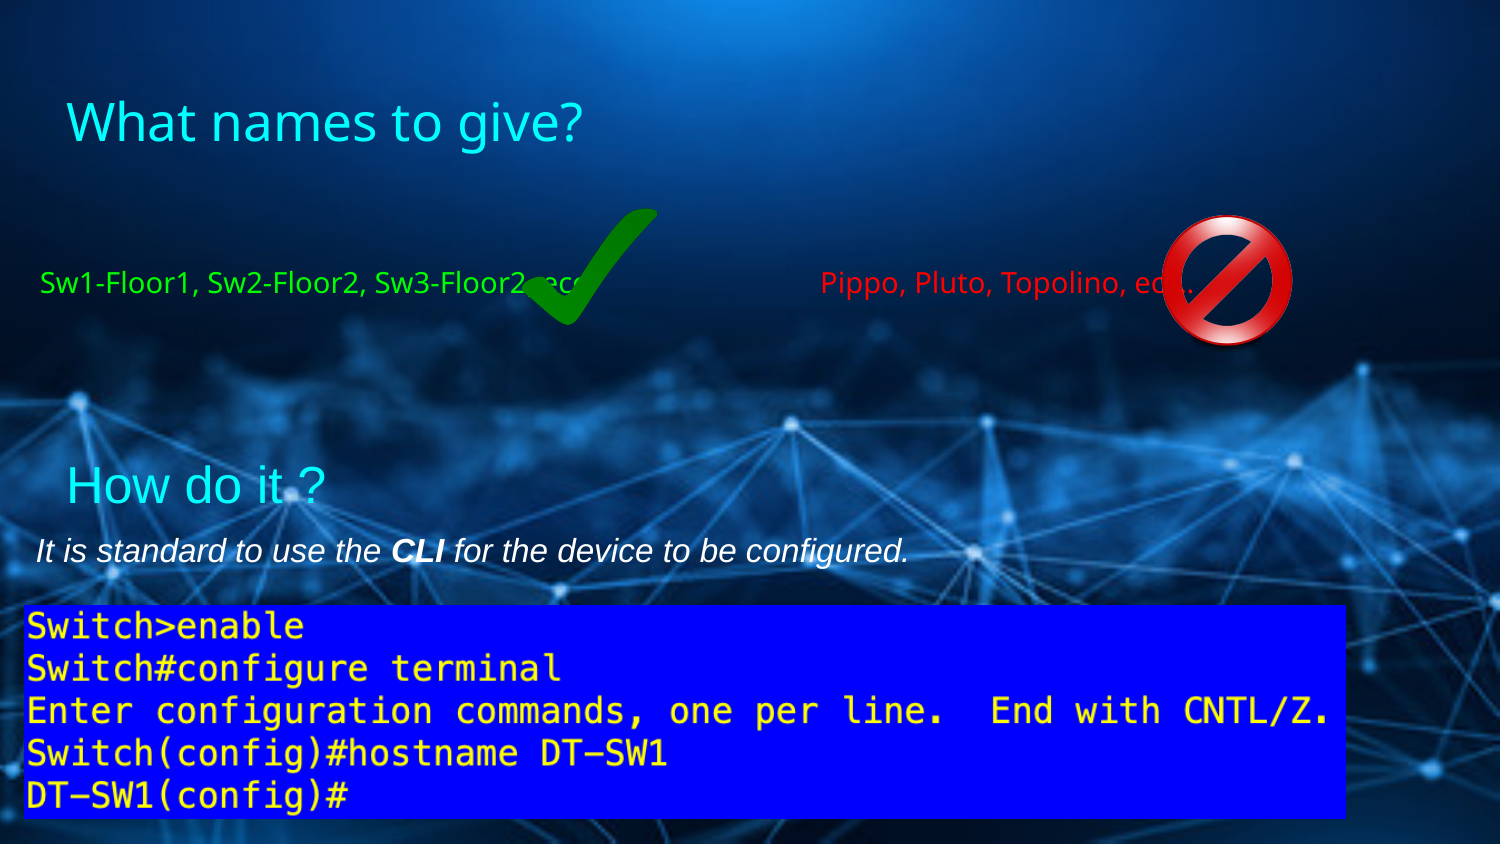

What names to give?
Sw1-Floor1, Sw2-Floor2, Sw3-Floor2, ecc
Pippo, Pluto, Topolino, ecc..
# How do it ?
It is standard to use the CLI for the device to be configured.